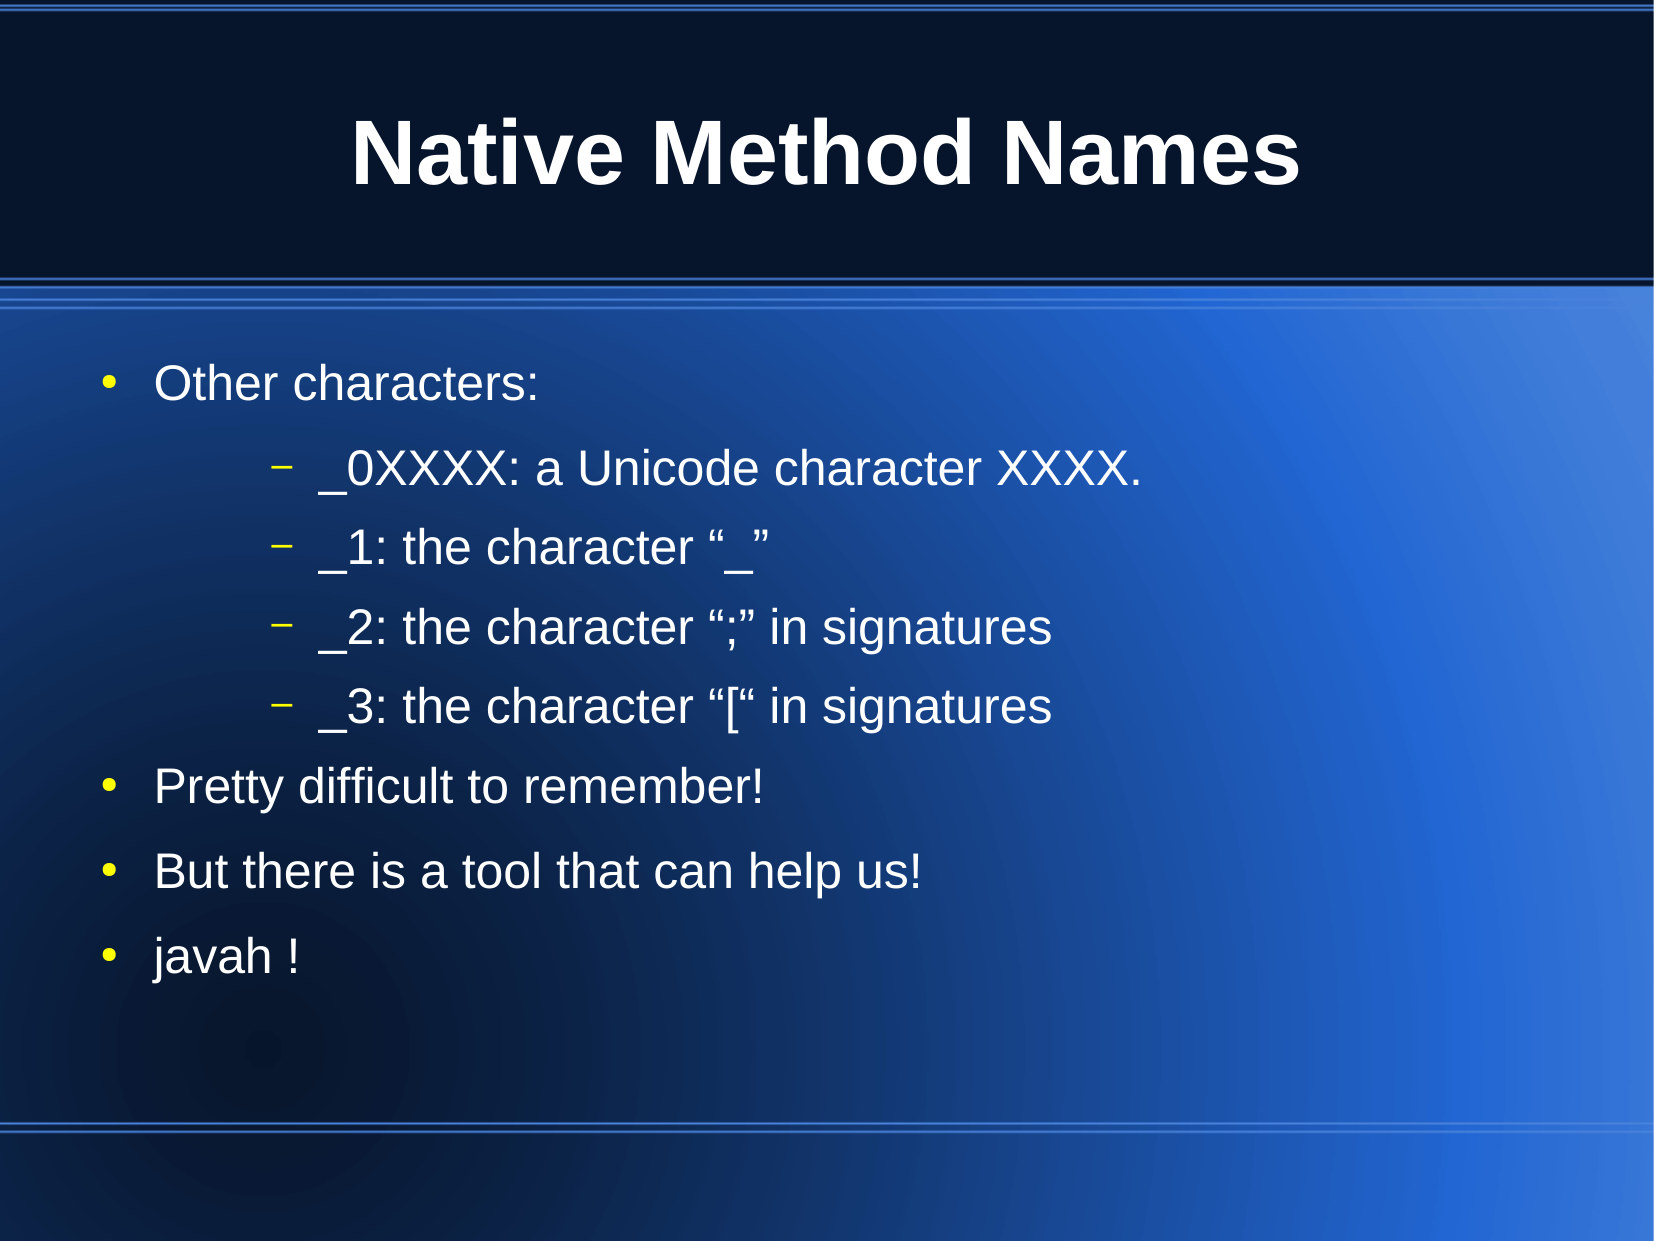

# Native Method Names
Other characters:
_0XXXX: a Unicode character XXXX.
_1: the character “_”
_2: the character “;” in signatures
_3: the character “[“ in signatures
Pretty difficult to remember!
But there is a tool that can help us!
javah !